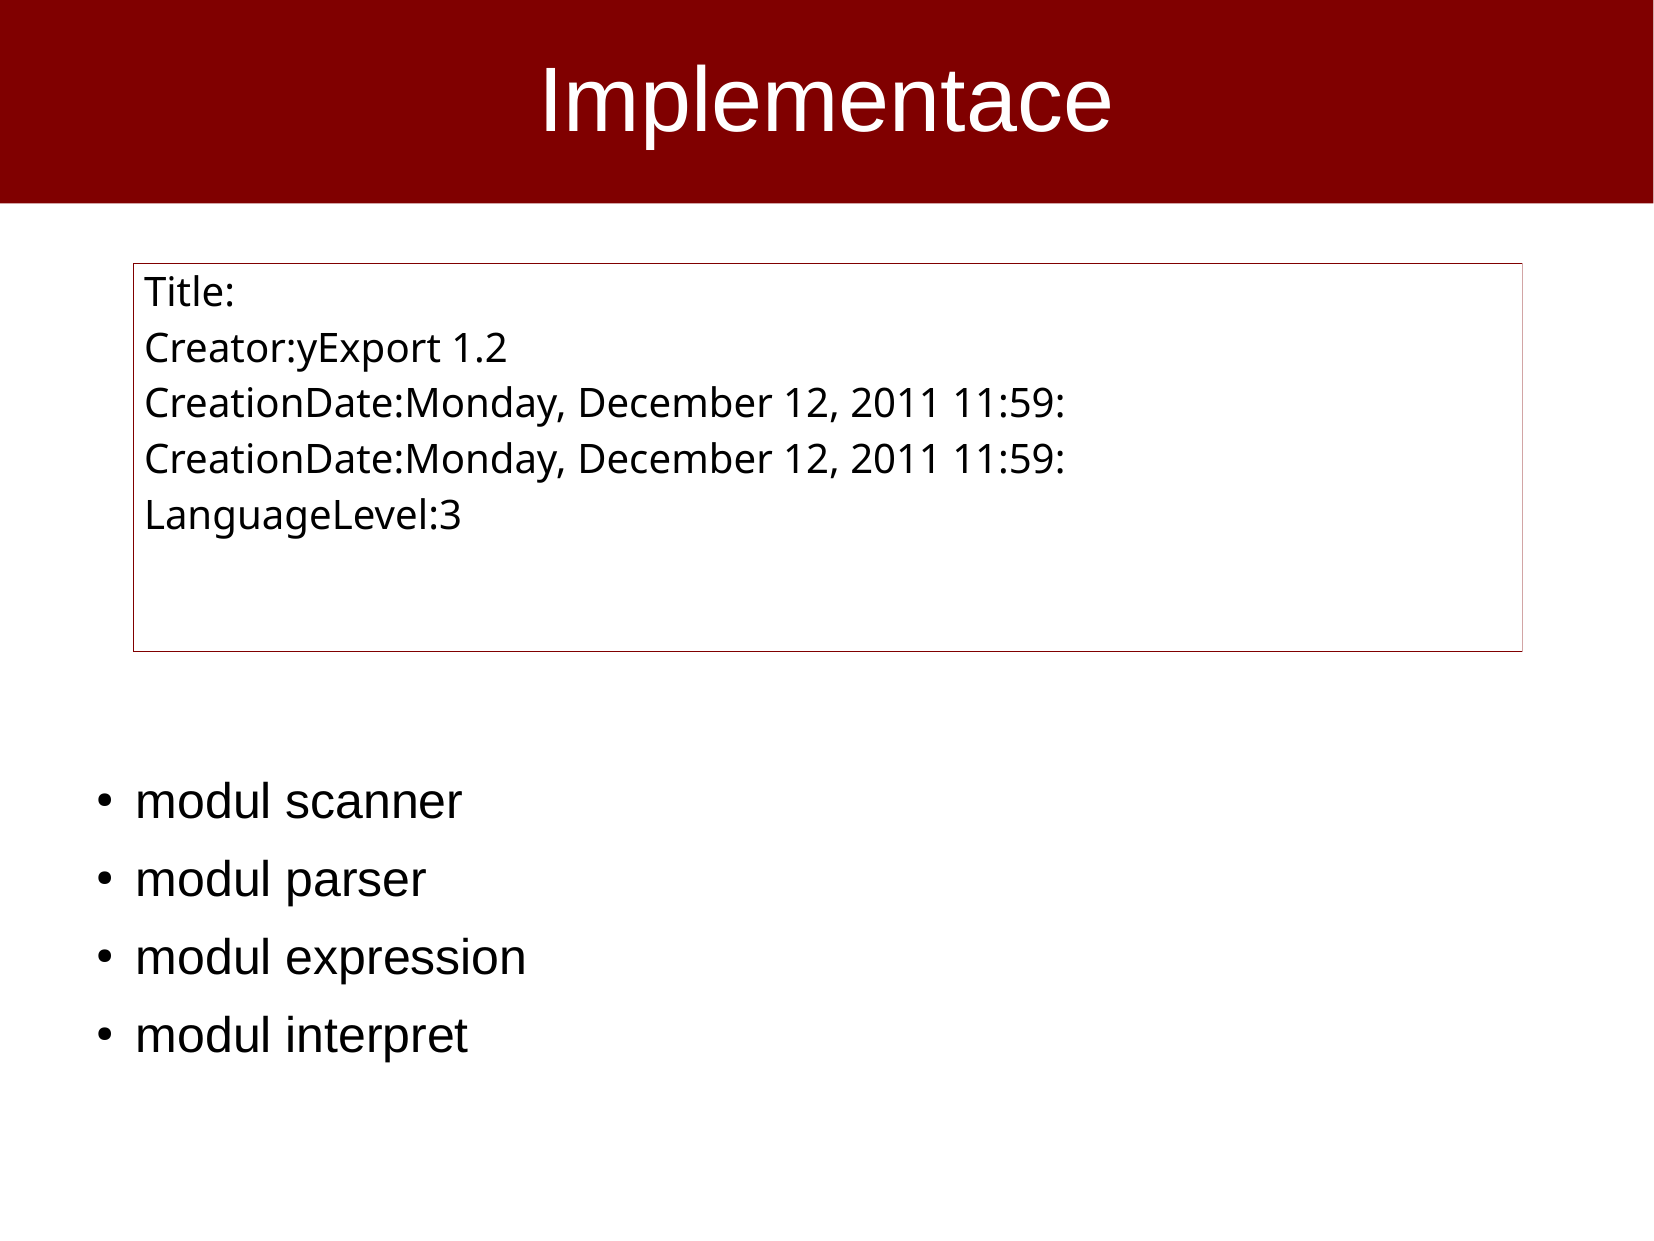

# Implementace
modul scanner
modul parser
modul expression
modul interpret